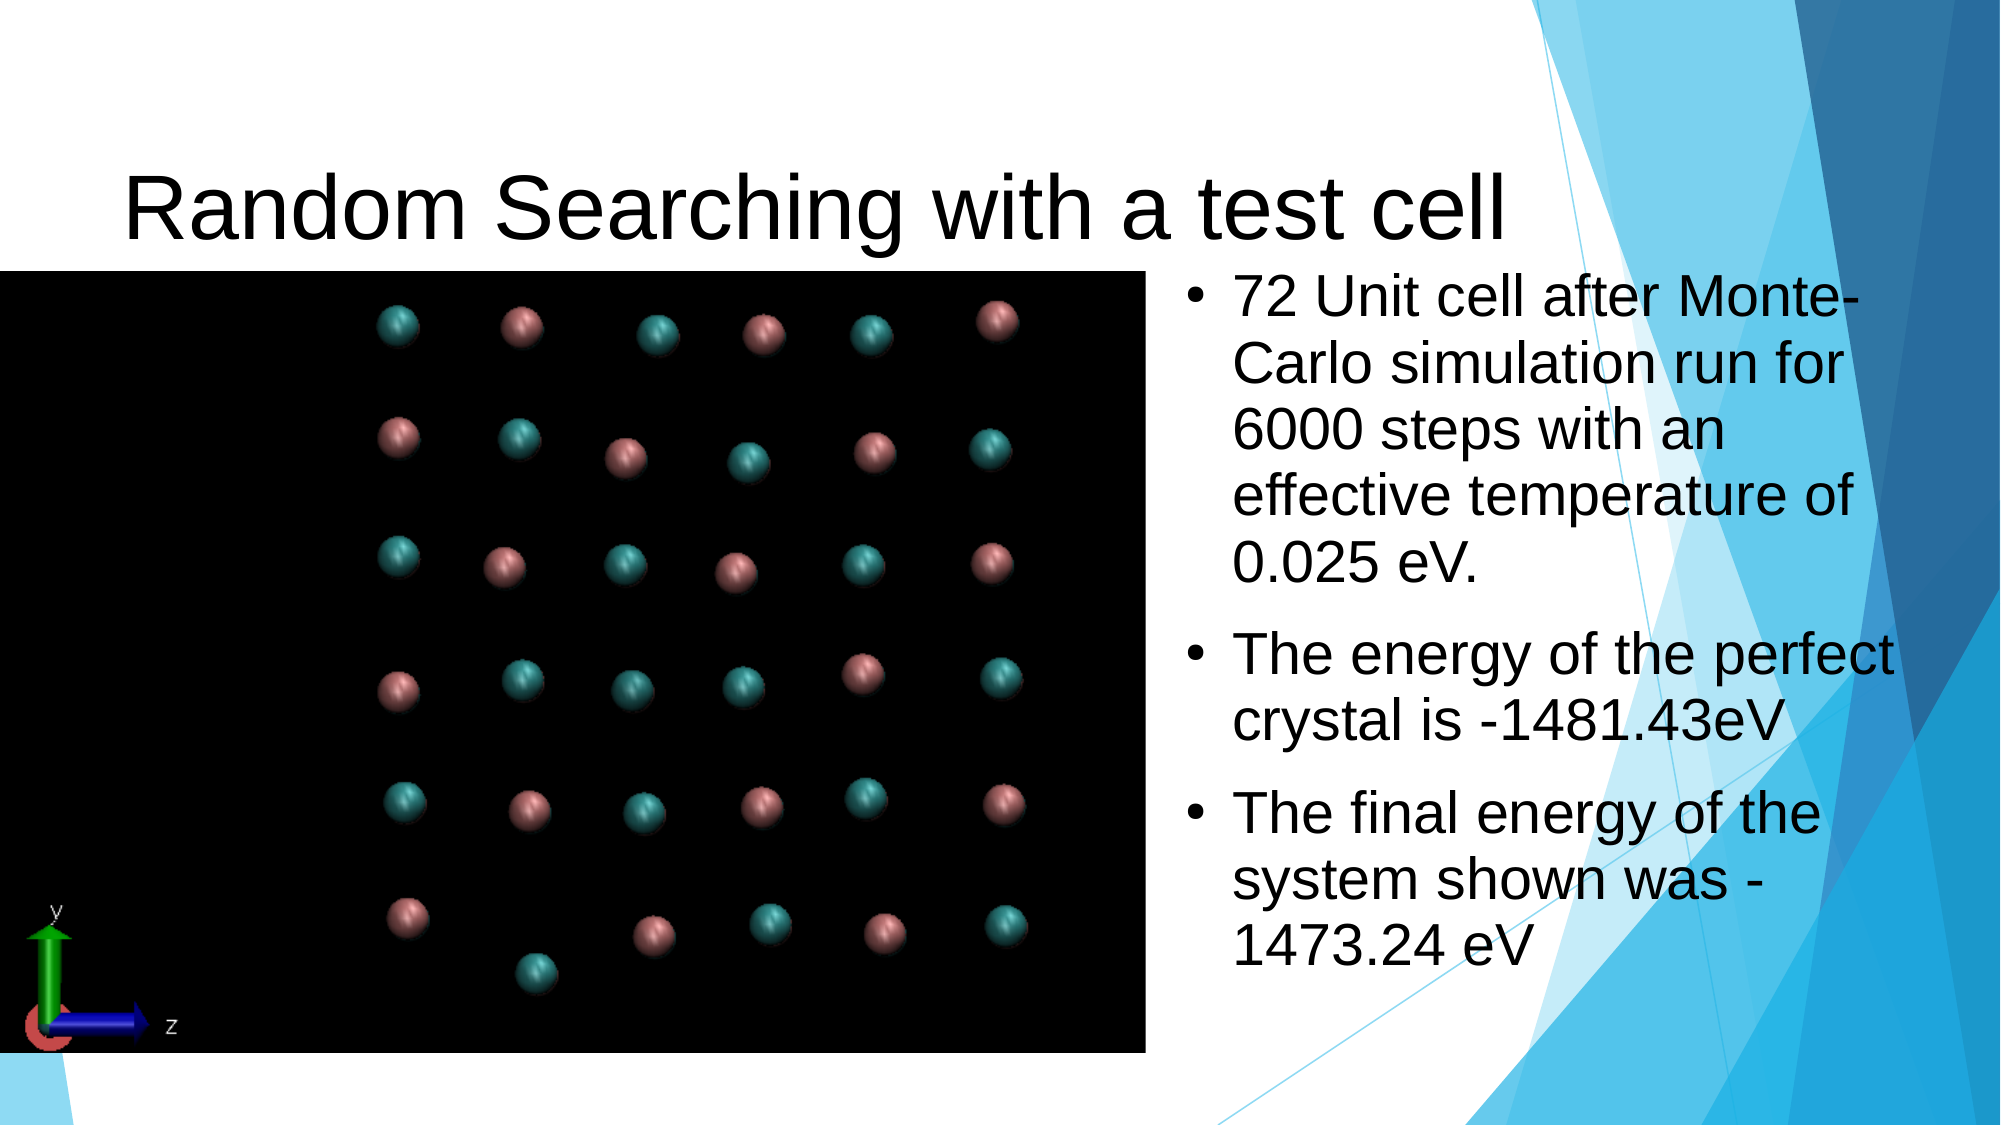

# Random Searching with a test cell
72 Unit cell after Monte-Carlo simulation run for 6000 steps with an effective temperature of 0.025 eV.
The energy of the perfect crystal is -1481.43eV
The final energy of the system shown was -1473.24 eV